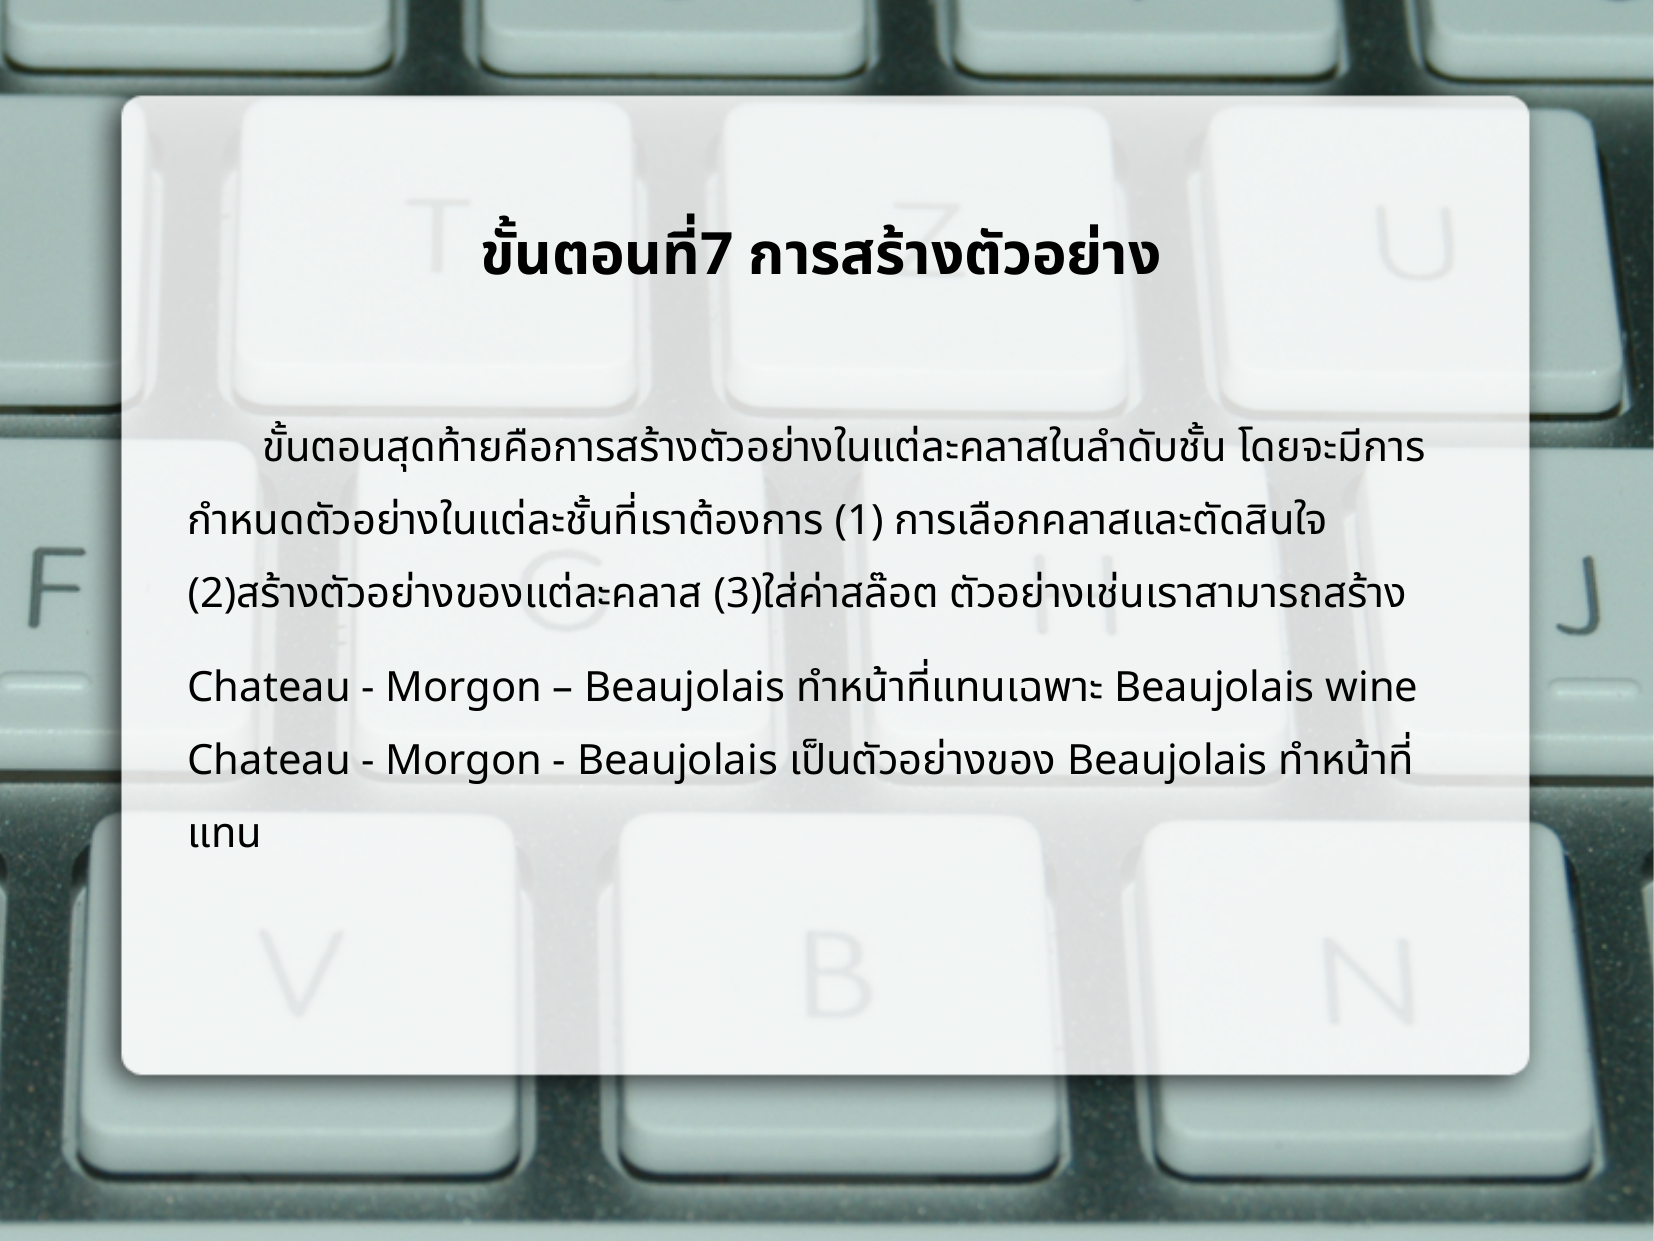

# ขั้นตอนที่7 การสร้างตัวอย่าง
ขั้นตอนสุดท้ายคือการสร้างตัวอย่างในแต่ละคลาสในลำดับชั้น โดยจะมีการกำหนดตัวอย่างในแต่ละชั้นที่เราต้องการ (1) การเลือกคลาสและตัดสินใจ (2)สร้างตัวอย่างของแต่ละคลาส (3)ใส่ค่าสล๊อต ตัวอย่างเช่นเราสามารถสร้าง
Chateau - Morgon – Beaujolais ทำหน้าที่แทนเฉพาะ Beaujolais wine
Chateau - Morgon - Beaujolais เป็นตัวอย่างของ Beaujolais ทำหน้าที่แทน